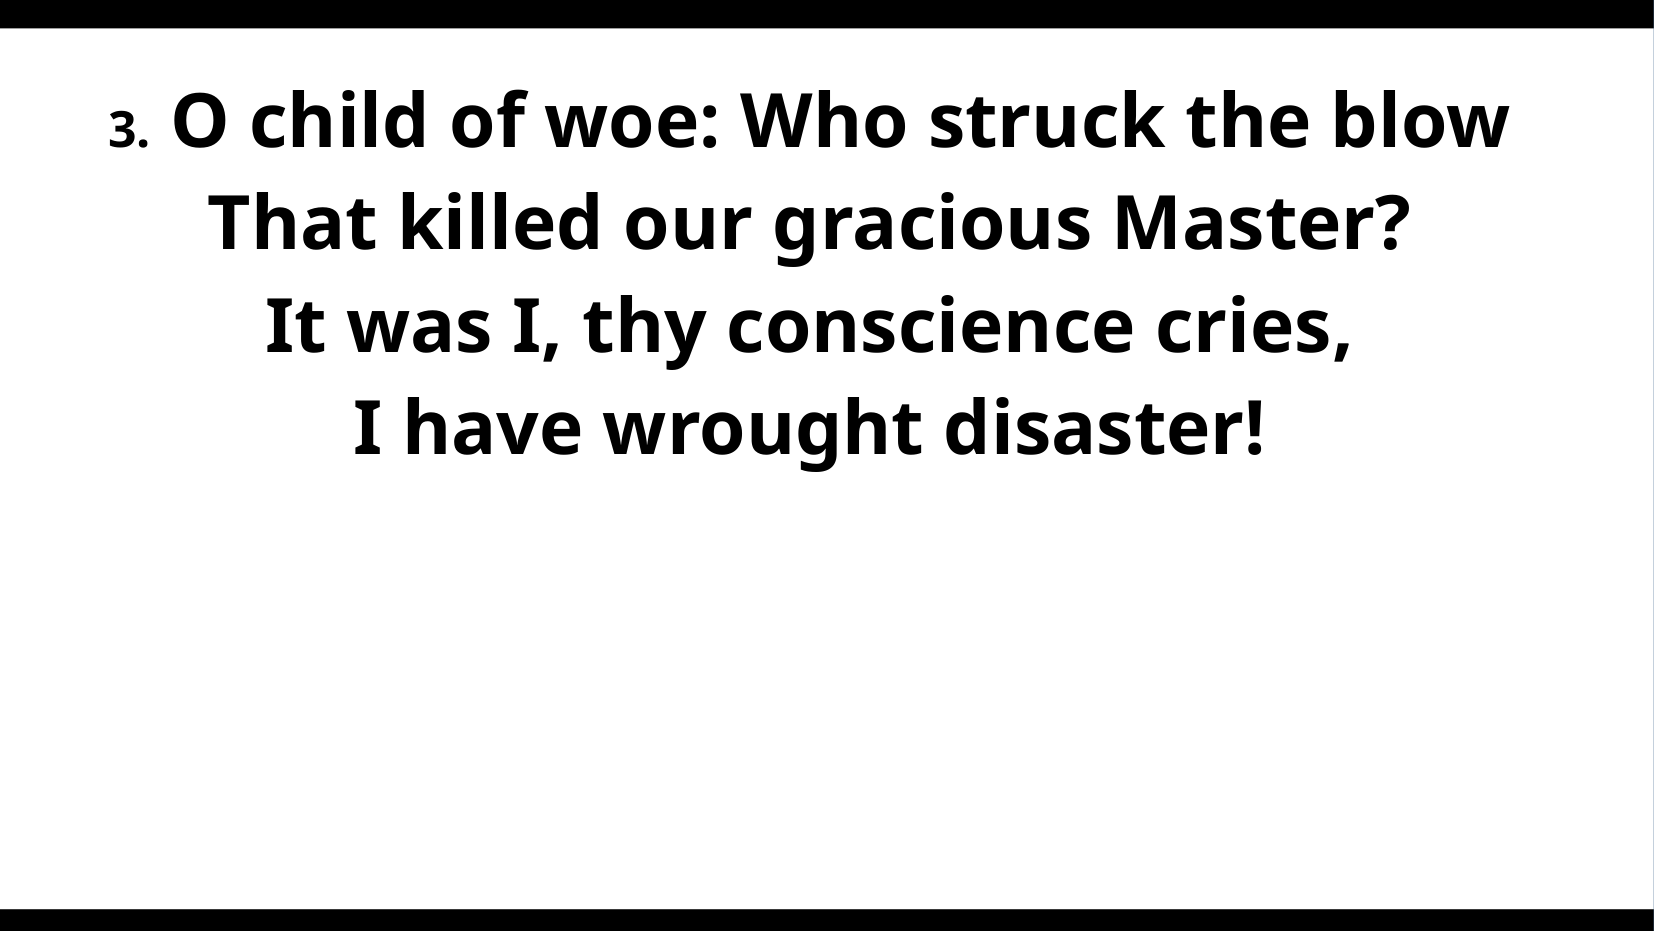

3. O child of woe: Who struck the blow
That killed our gracious Master?
It was I, thy conscience cries,
I have wrought disaster!